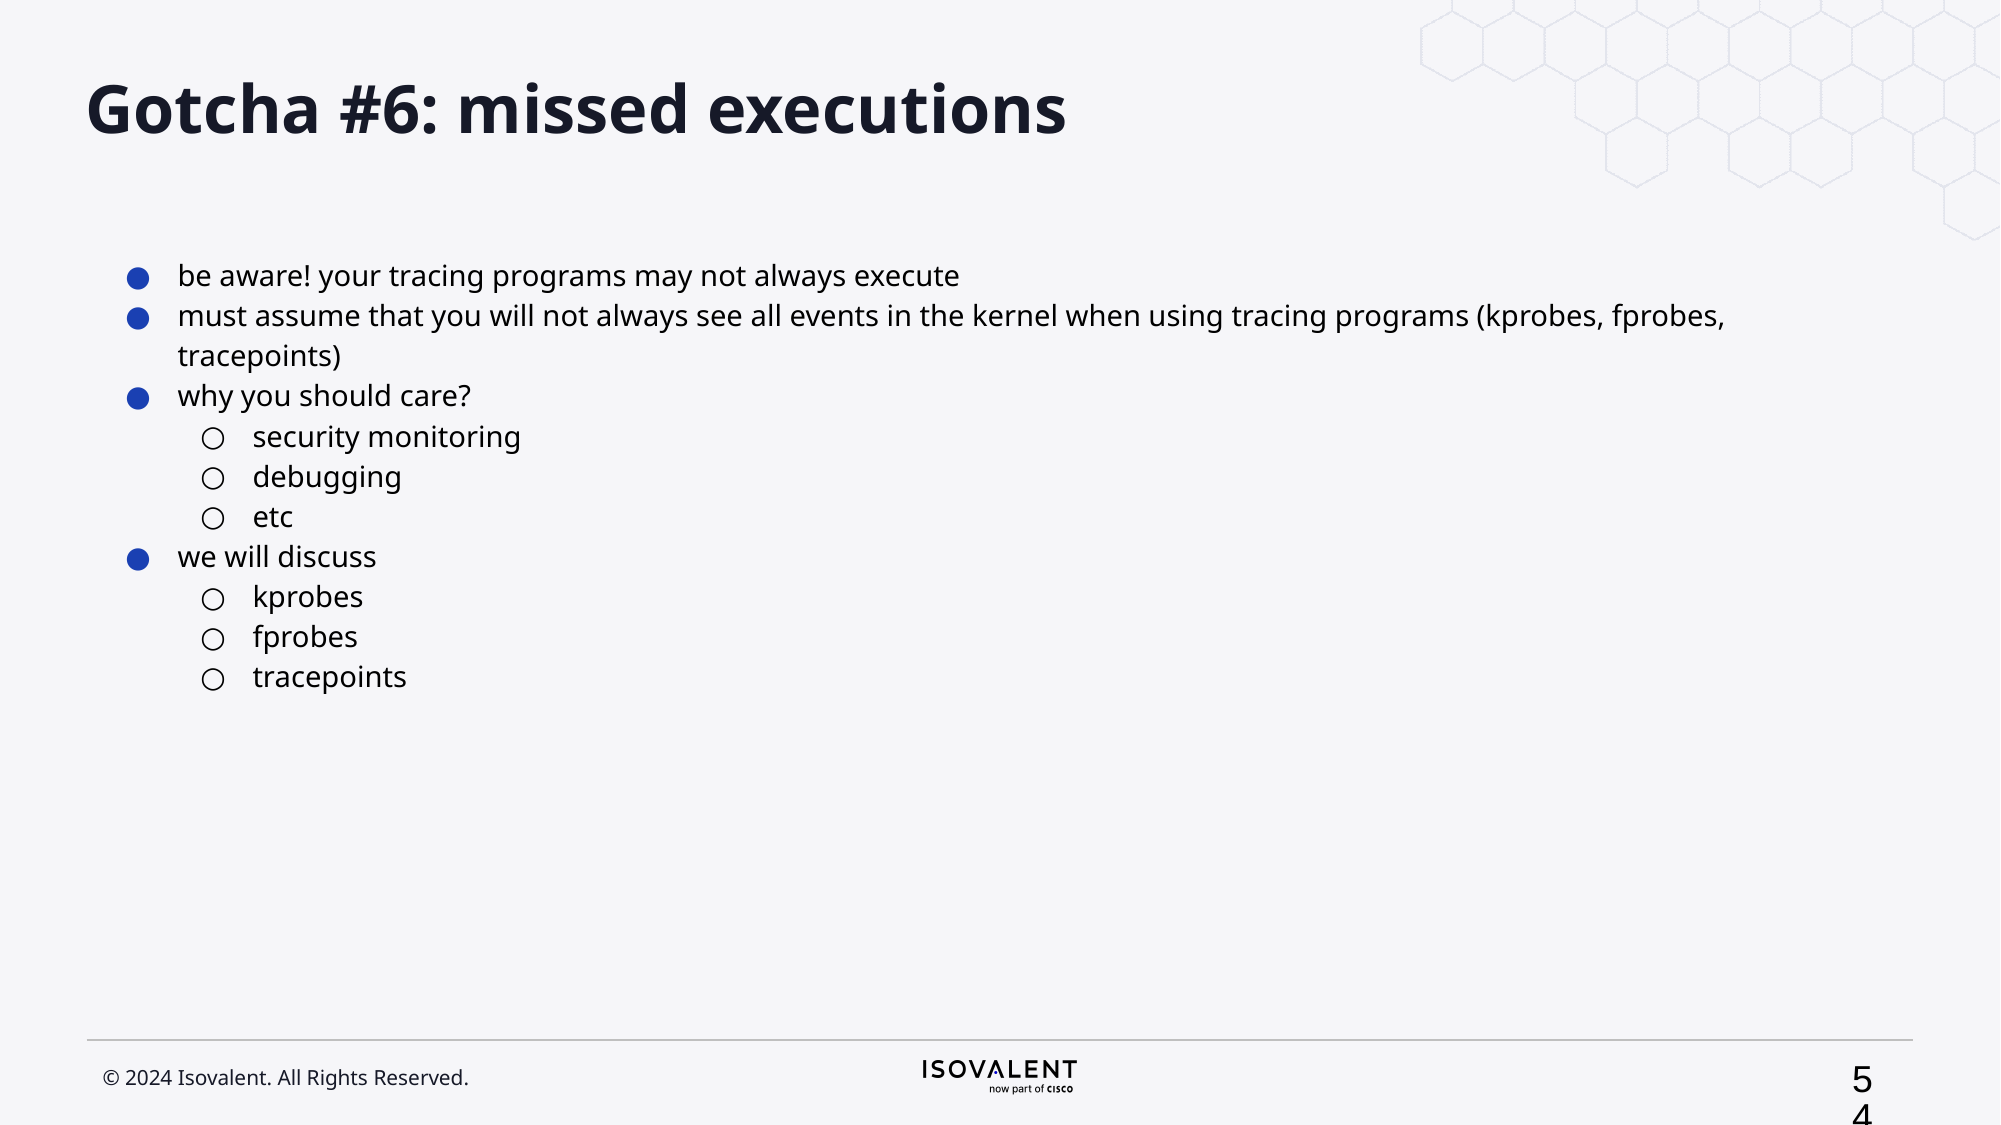

# Gotcha #6: missed executions
be aware! your tracing programs may not always execute
must assume that you will not always see all events in the kernel when using tracing programs (kprobes, fprobes, tracepoints)
why you should care?
security monitoring
debugging
etc
we will discuss
kprobes
fprobes
tracepoints